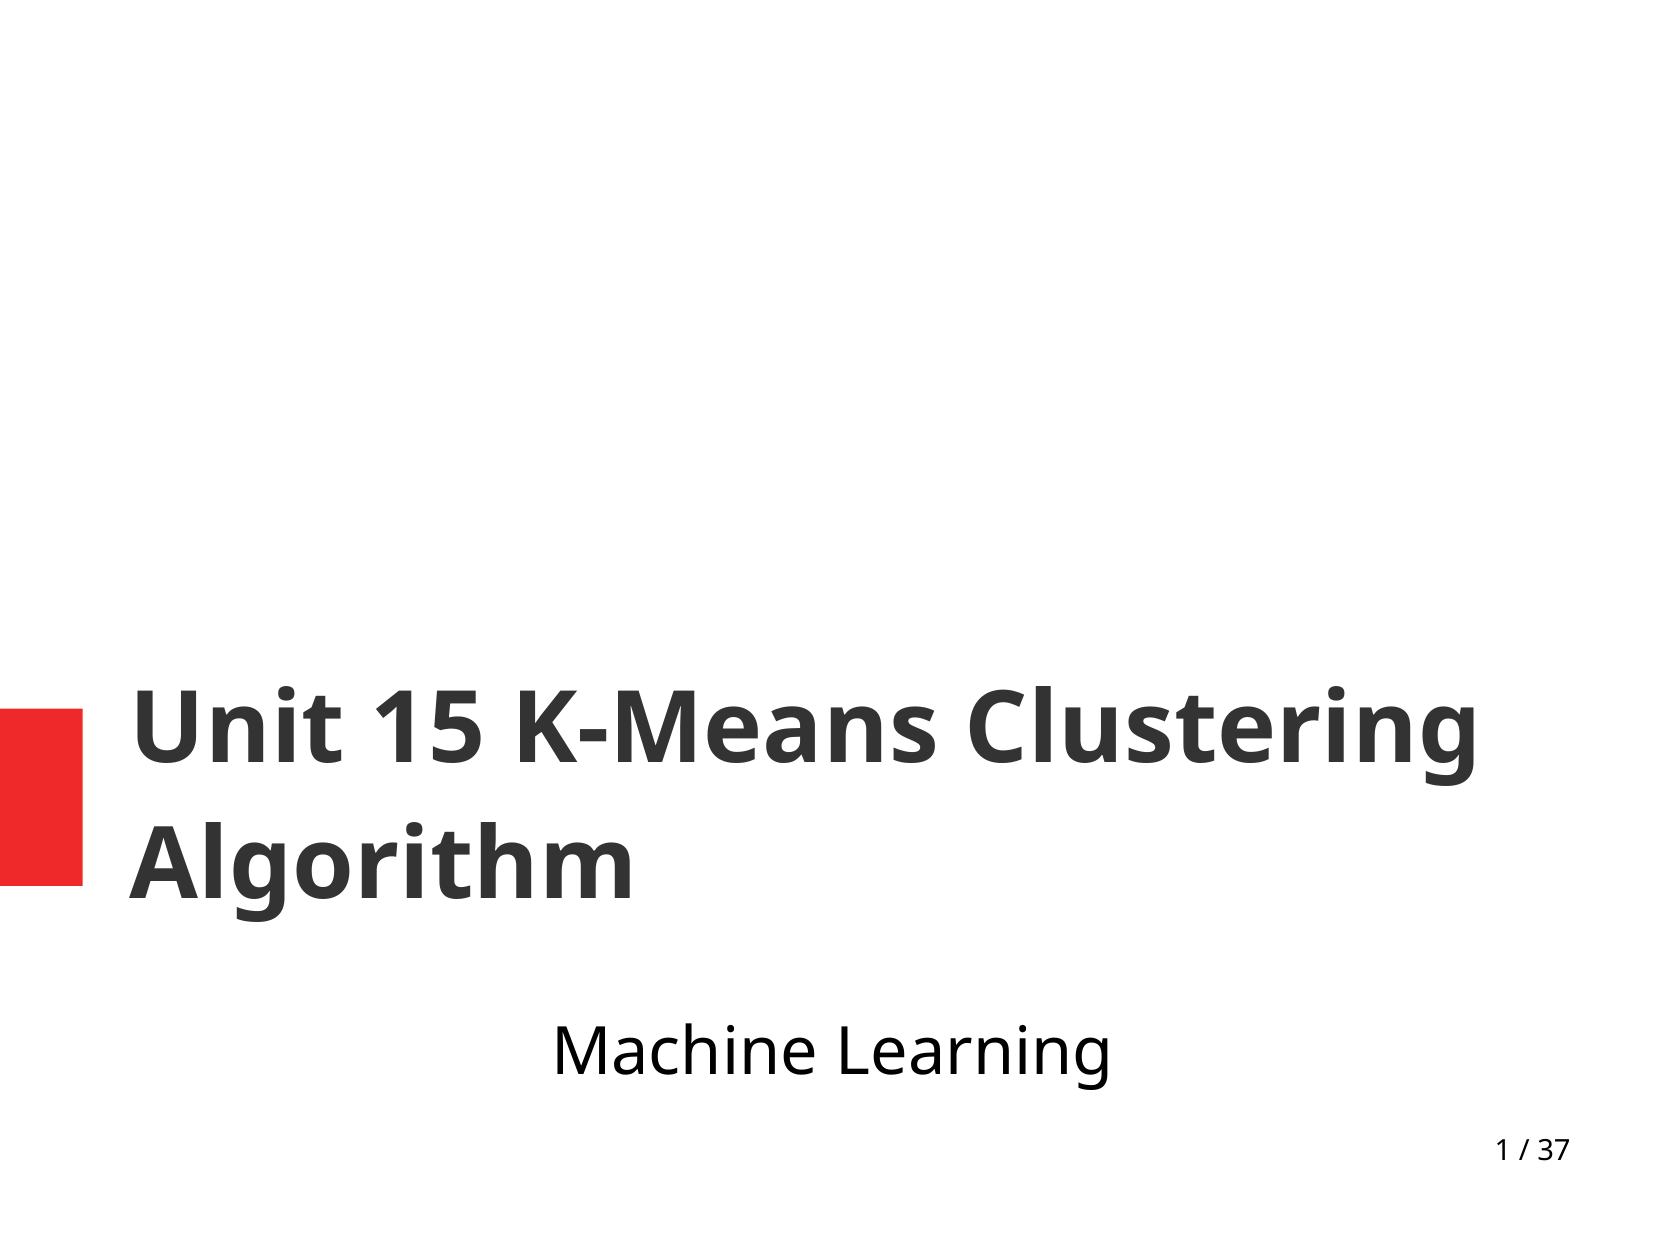

# Unit 15 K-Means Clustering Algorithm
Machine Learning
1